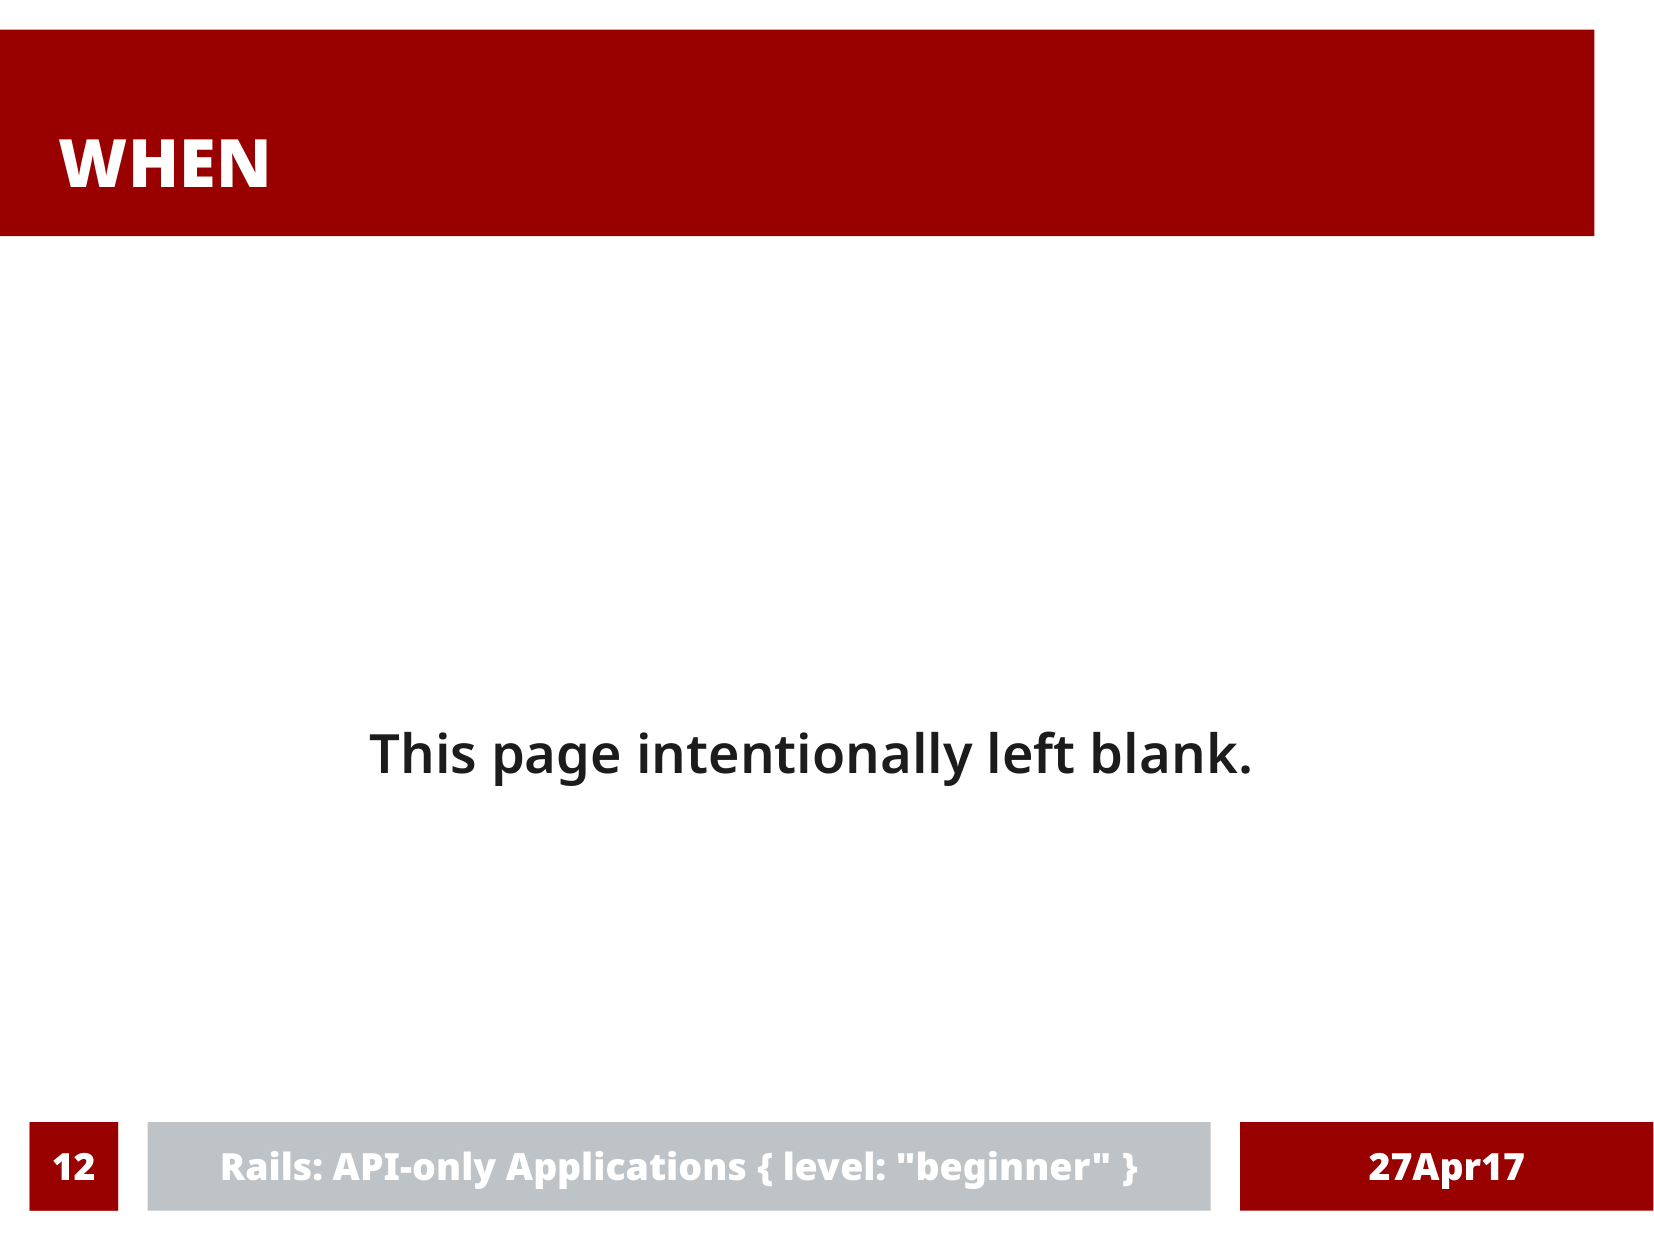

# WHEN
This page intentionally left blank.
12